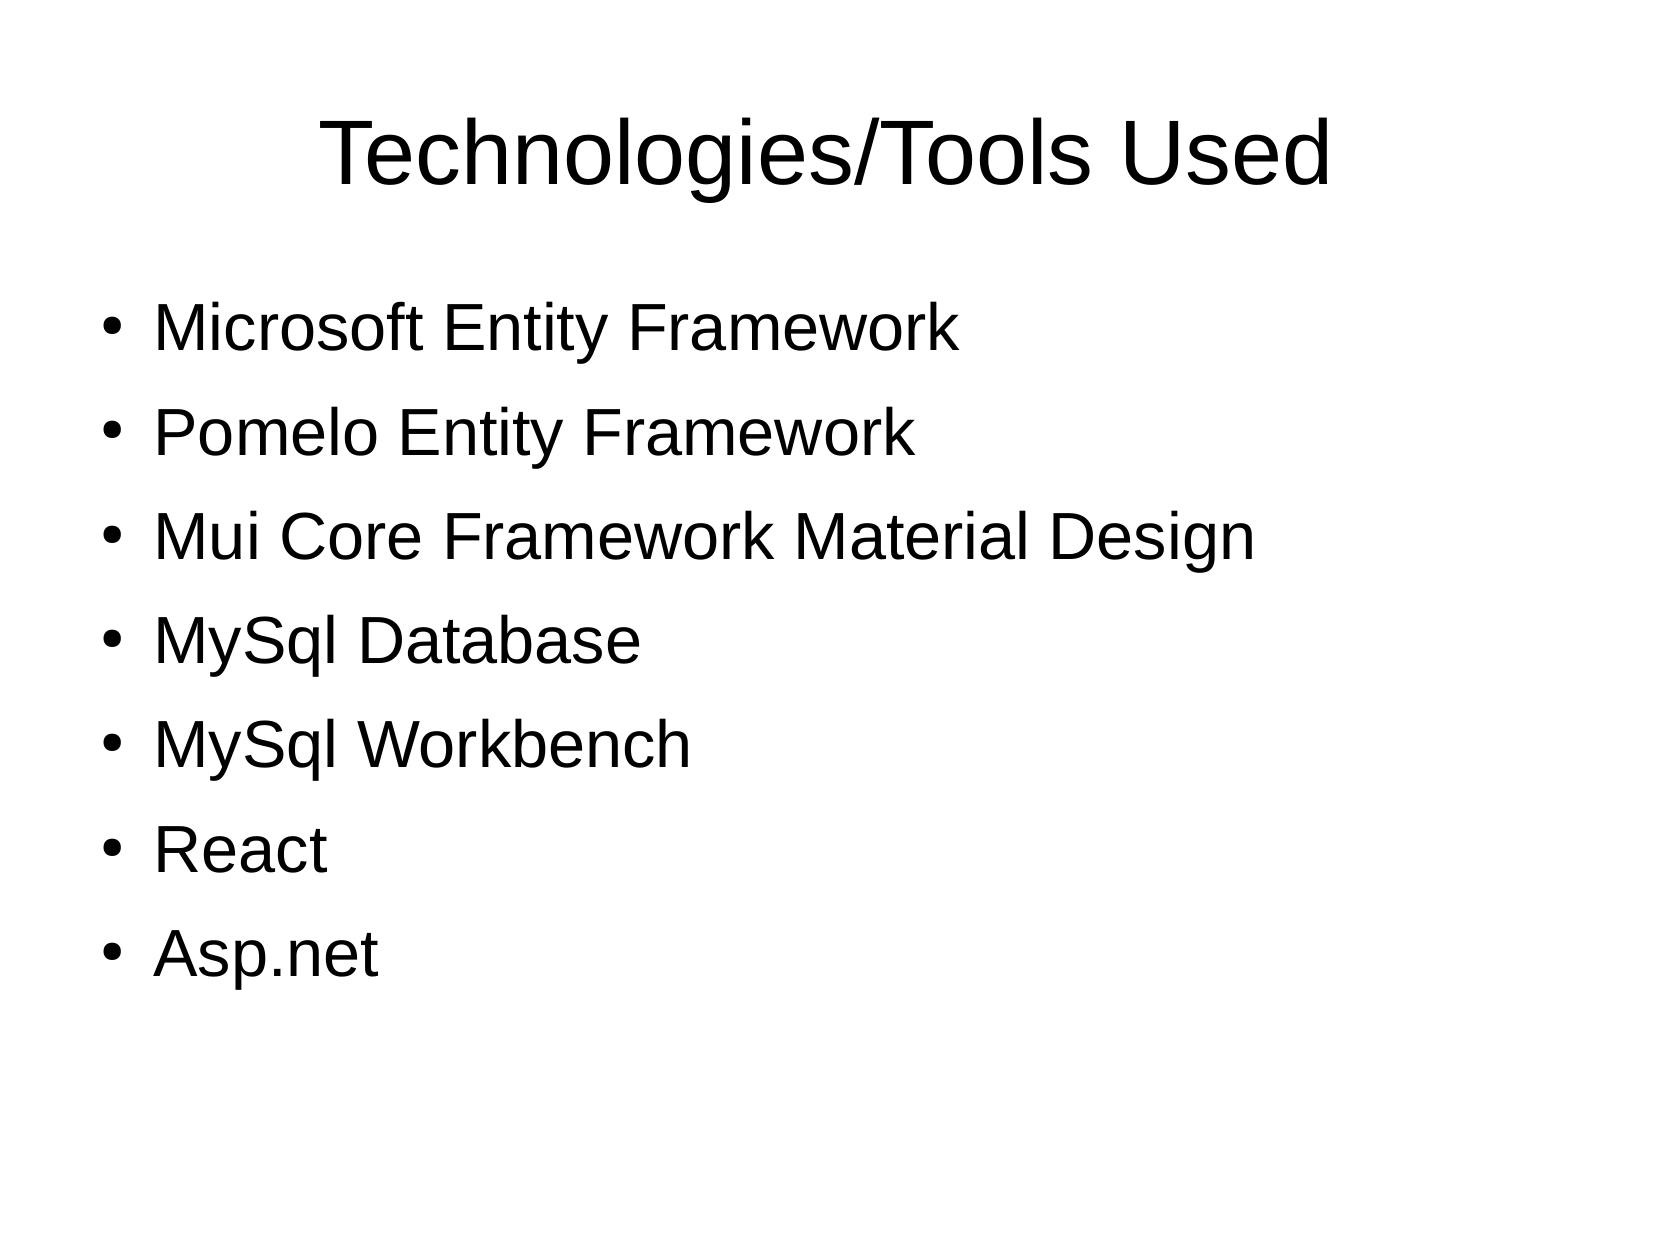

# Technologies/Tools Used
Microsoft Entity Framework
Pomelo Entity Framework
Mui Core Framework Material Design
MySql Database
MySql Workbench
React
Asp.net